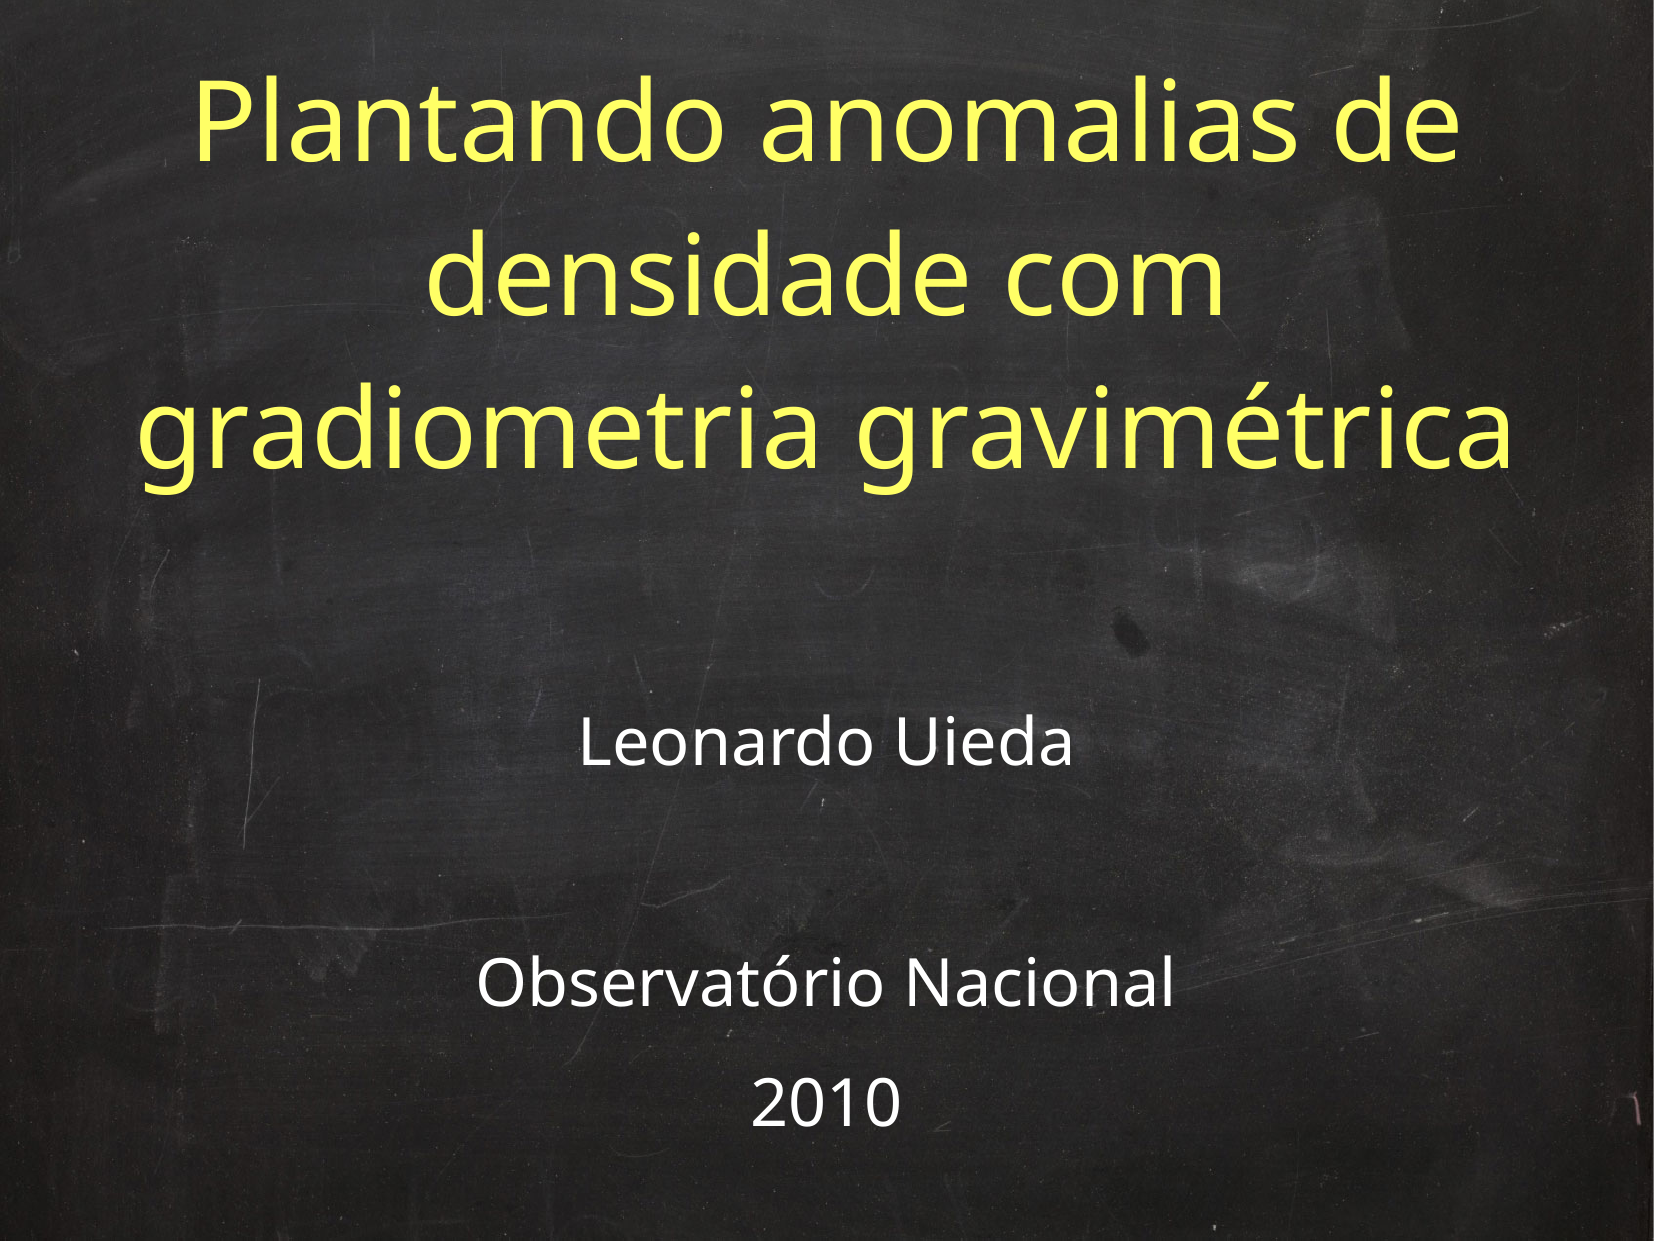

# Plantando anomalias de densidade com gradiometria gravimétrica
Leonardo Uieda
Observatório Nacional
2010